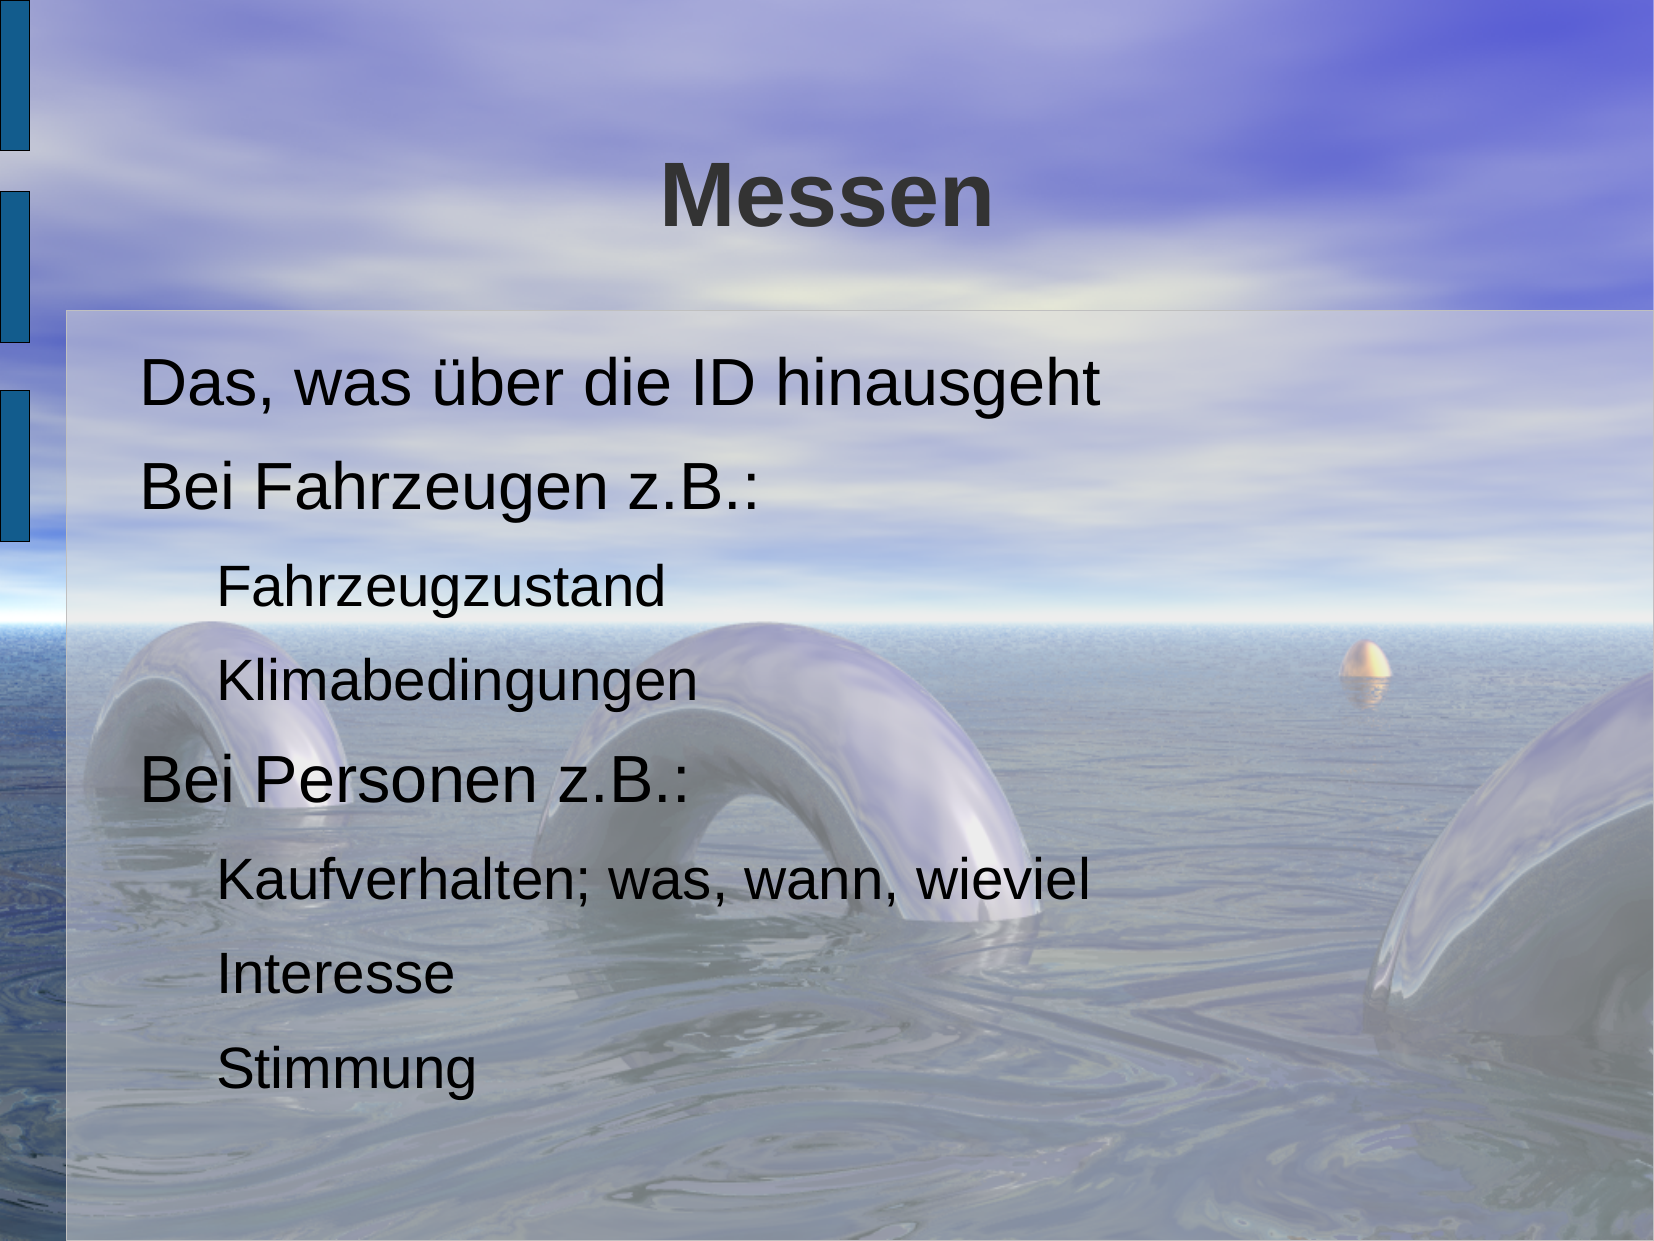

# Messen
Das, was über die ID hinausgeht
Bei Fahrzeugen z.B.:
Fahrzeugzustand
Klimabedingungen
Bei Personen z.B.:
Kaufverhalten; was, wann, wieviel
Interesse
Stimmung